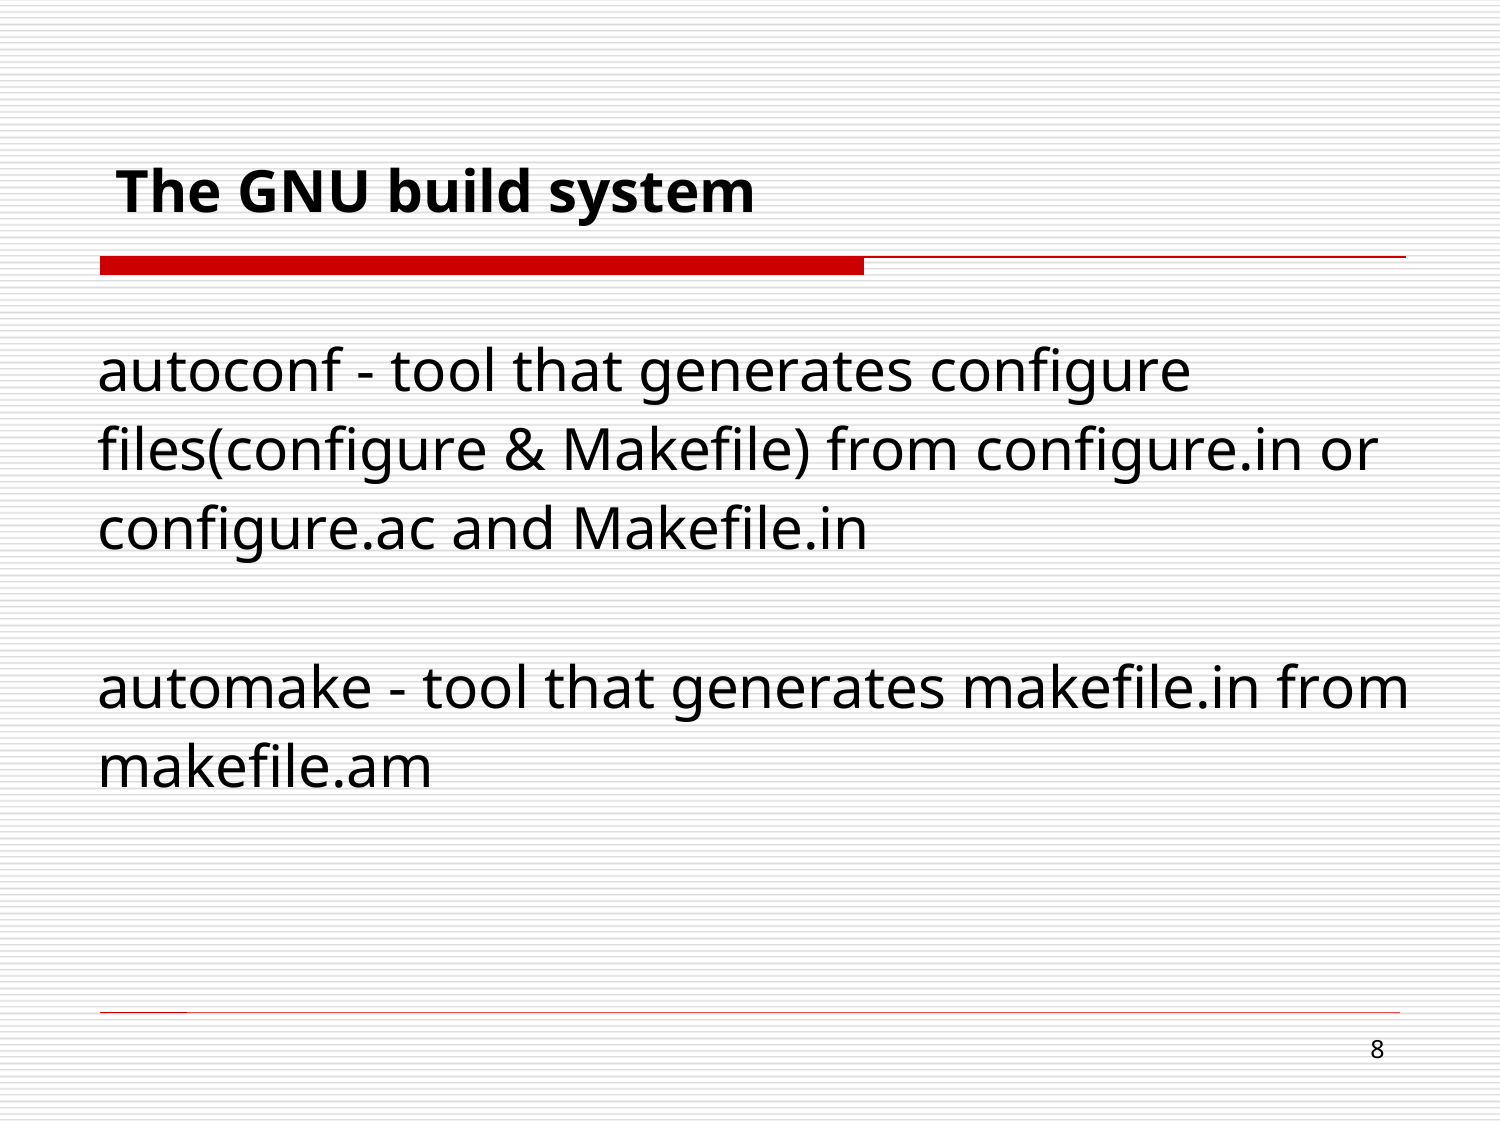

# The GNU build system
autoconf - tool that generates configure files(configure & Makefile) from configure.in or configure.ac and Makefile.in
automake - tool that generates makefile.in from makefile.am
8